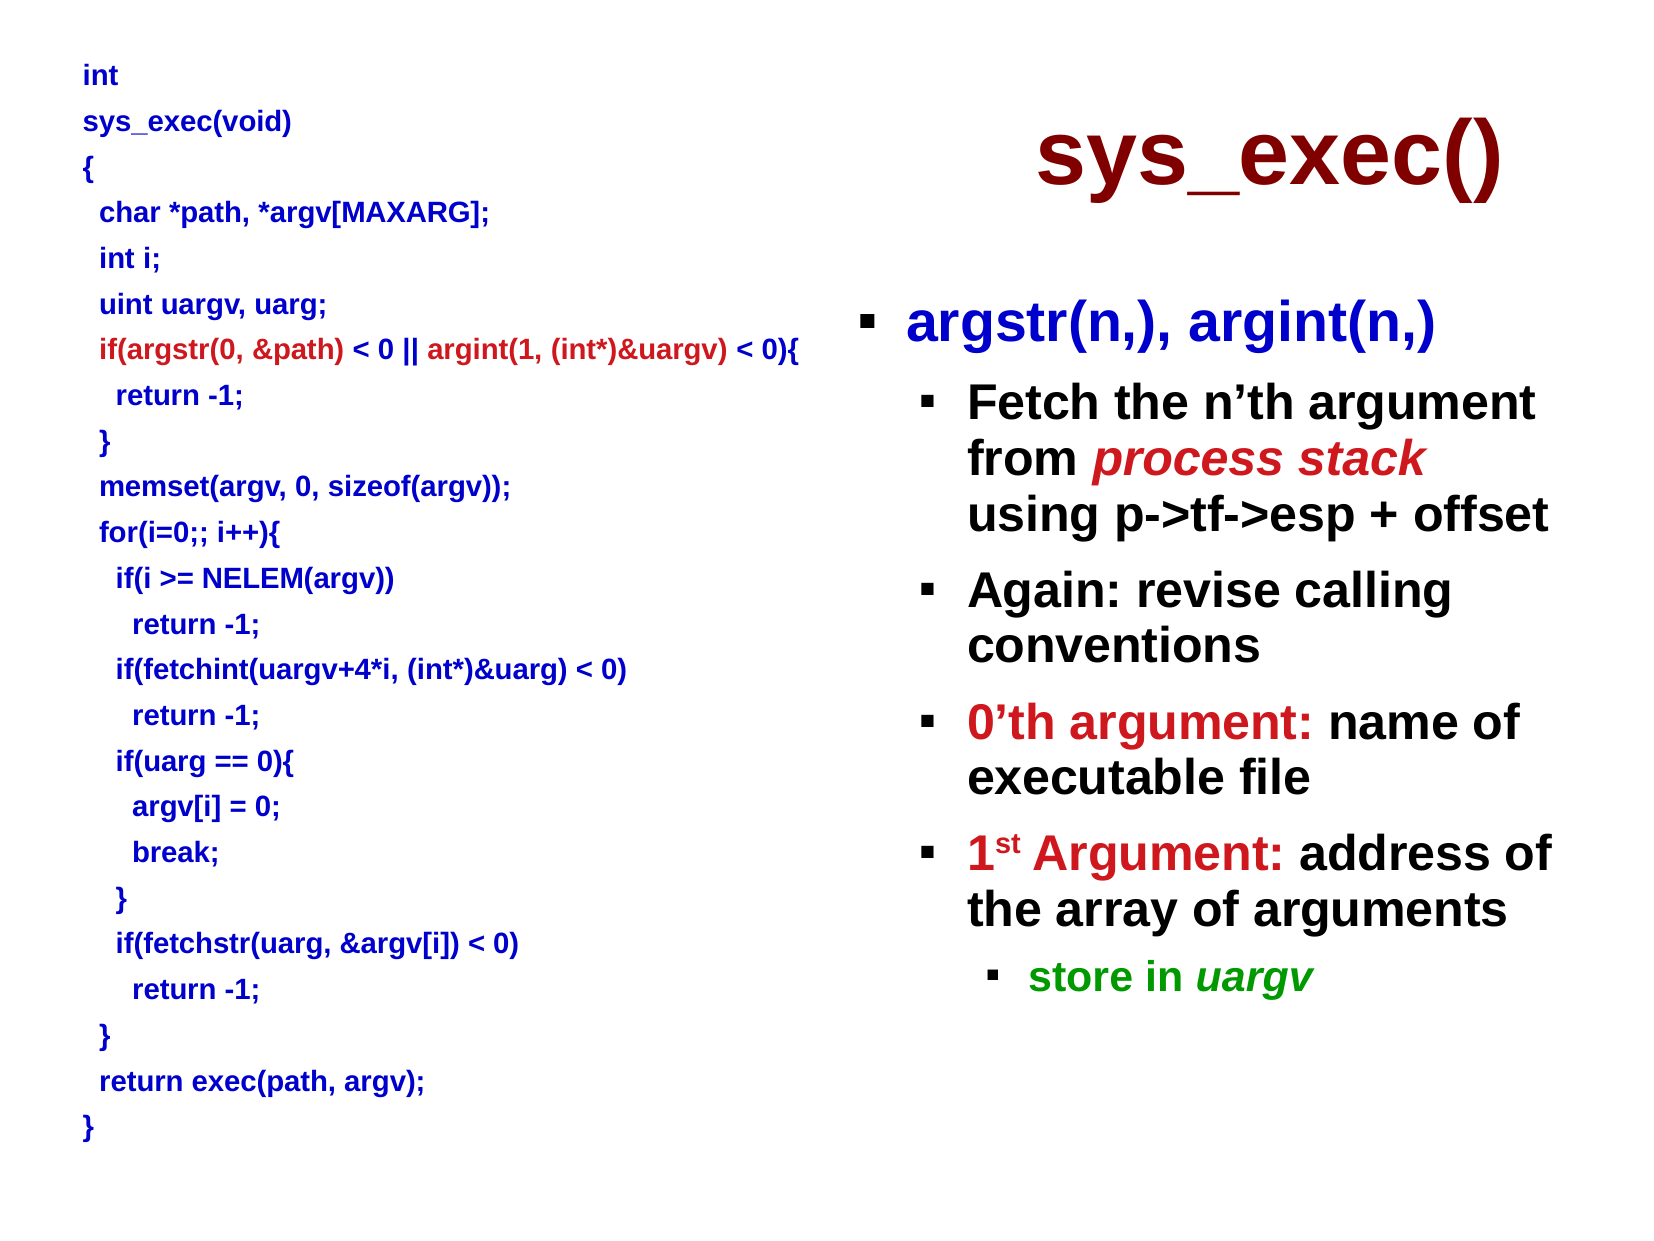

# sys_exec()
int
sys_exec(void)
{
 char *path, *argv[MAXARG];
 int i;
 uint uargv, uarg;
 if(argstr(0, &path) < 0 || argint(1, (int*)&uargv) < 0){
 return -1;
 }
 memset(argv, 0, sizeof(argv));
 for(i=0;; i++){
 if(i >= NELEM(argv))
 return -1;
 if(fetchint(uargv+4*i, (int*)&uarg) < 0)
 return -1;
 if(uarg == 0){
 argv[i] = 0;
 break;
 }
 if(fetchstr(uarg, &argv[i]) < 0)
 return -1;
 }
 return exec(path, argv);
}
argstr(n,), argint(n,)
Fetch the n’th argument from process stack using p->tf->esp + offset
Again: revise calling conventions
0’th argument: name of executable file
1st Argument: address of the array of arguments
store in uargv